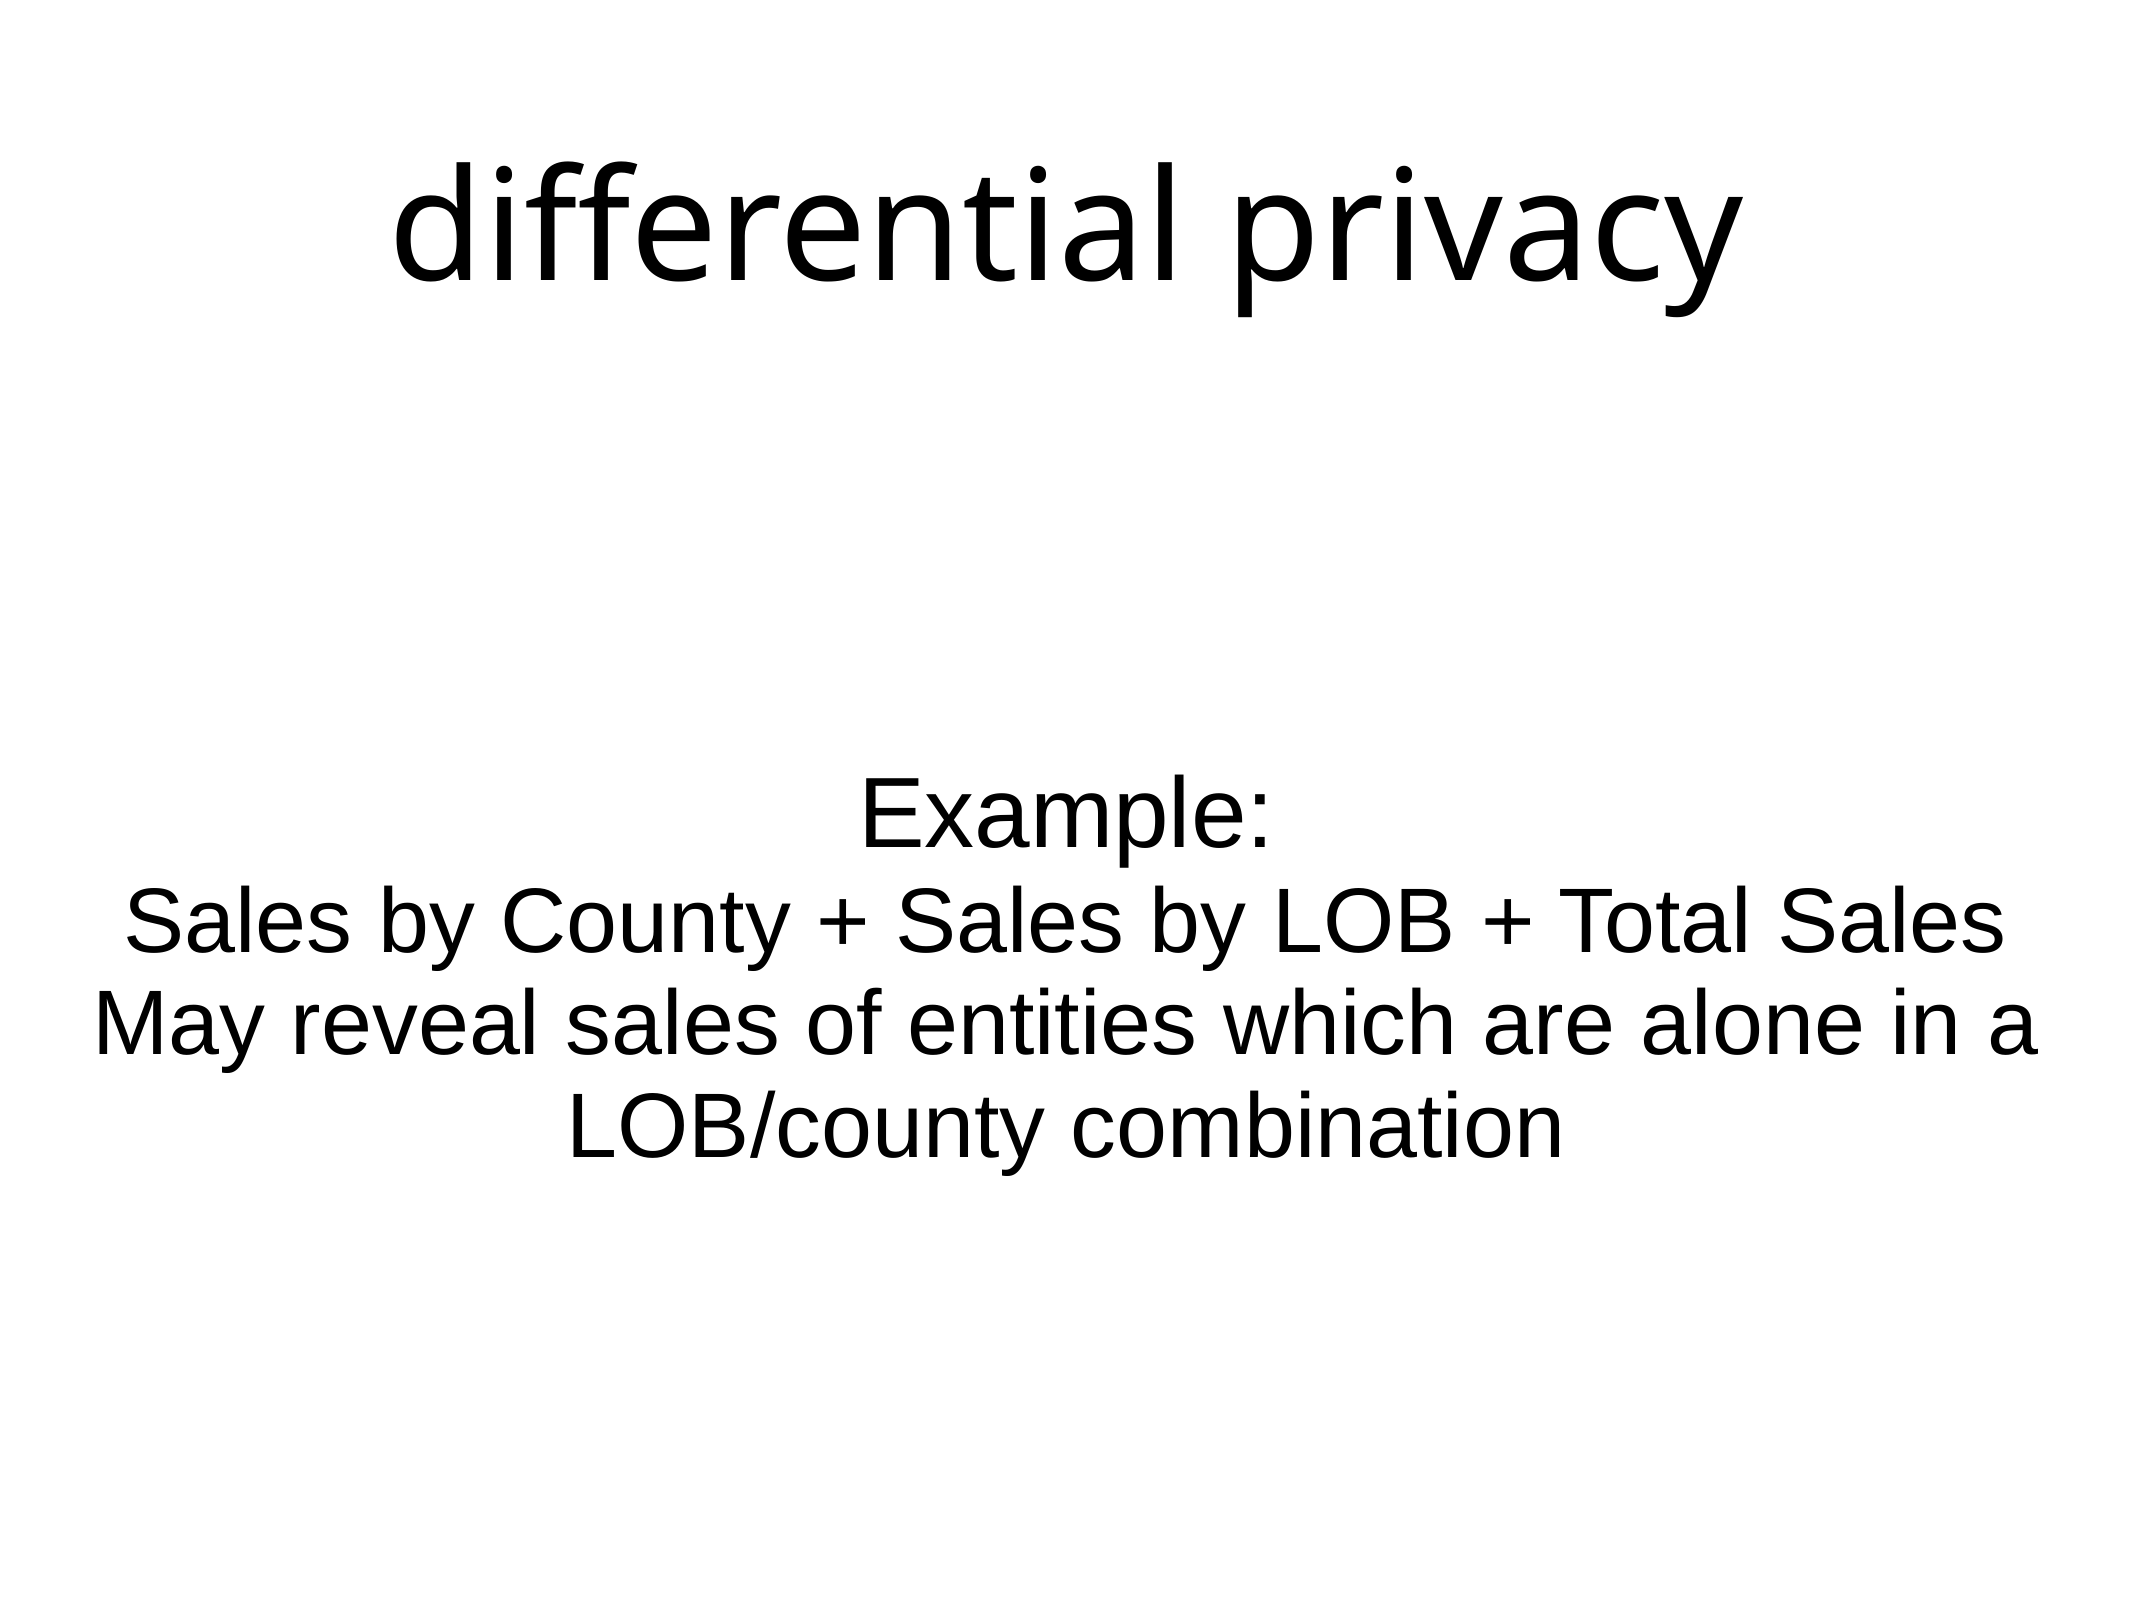

# differential privacy
Example:
Sales by County + Sales by LOB + Total Sales
May reveal sales of entities which are alone in a LOB/county combination